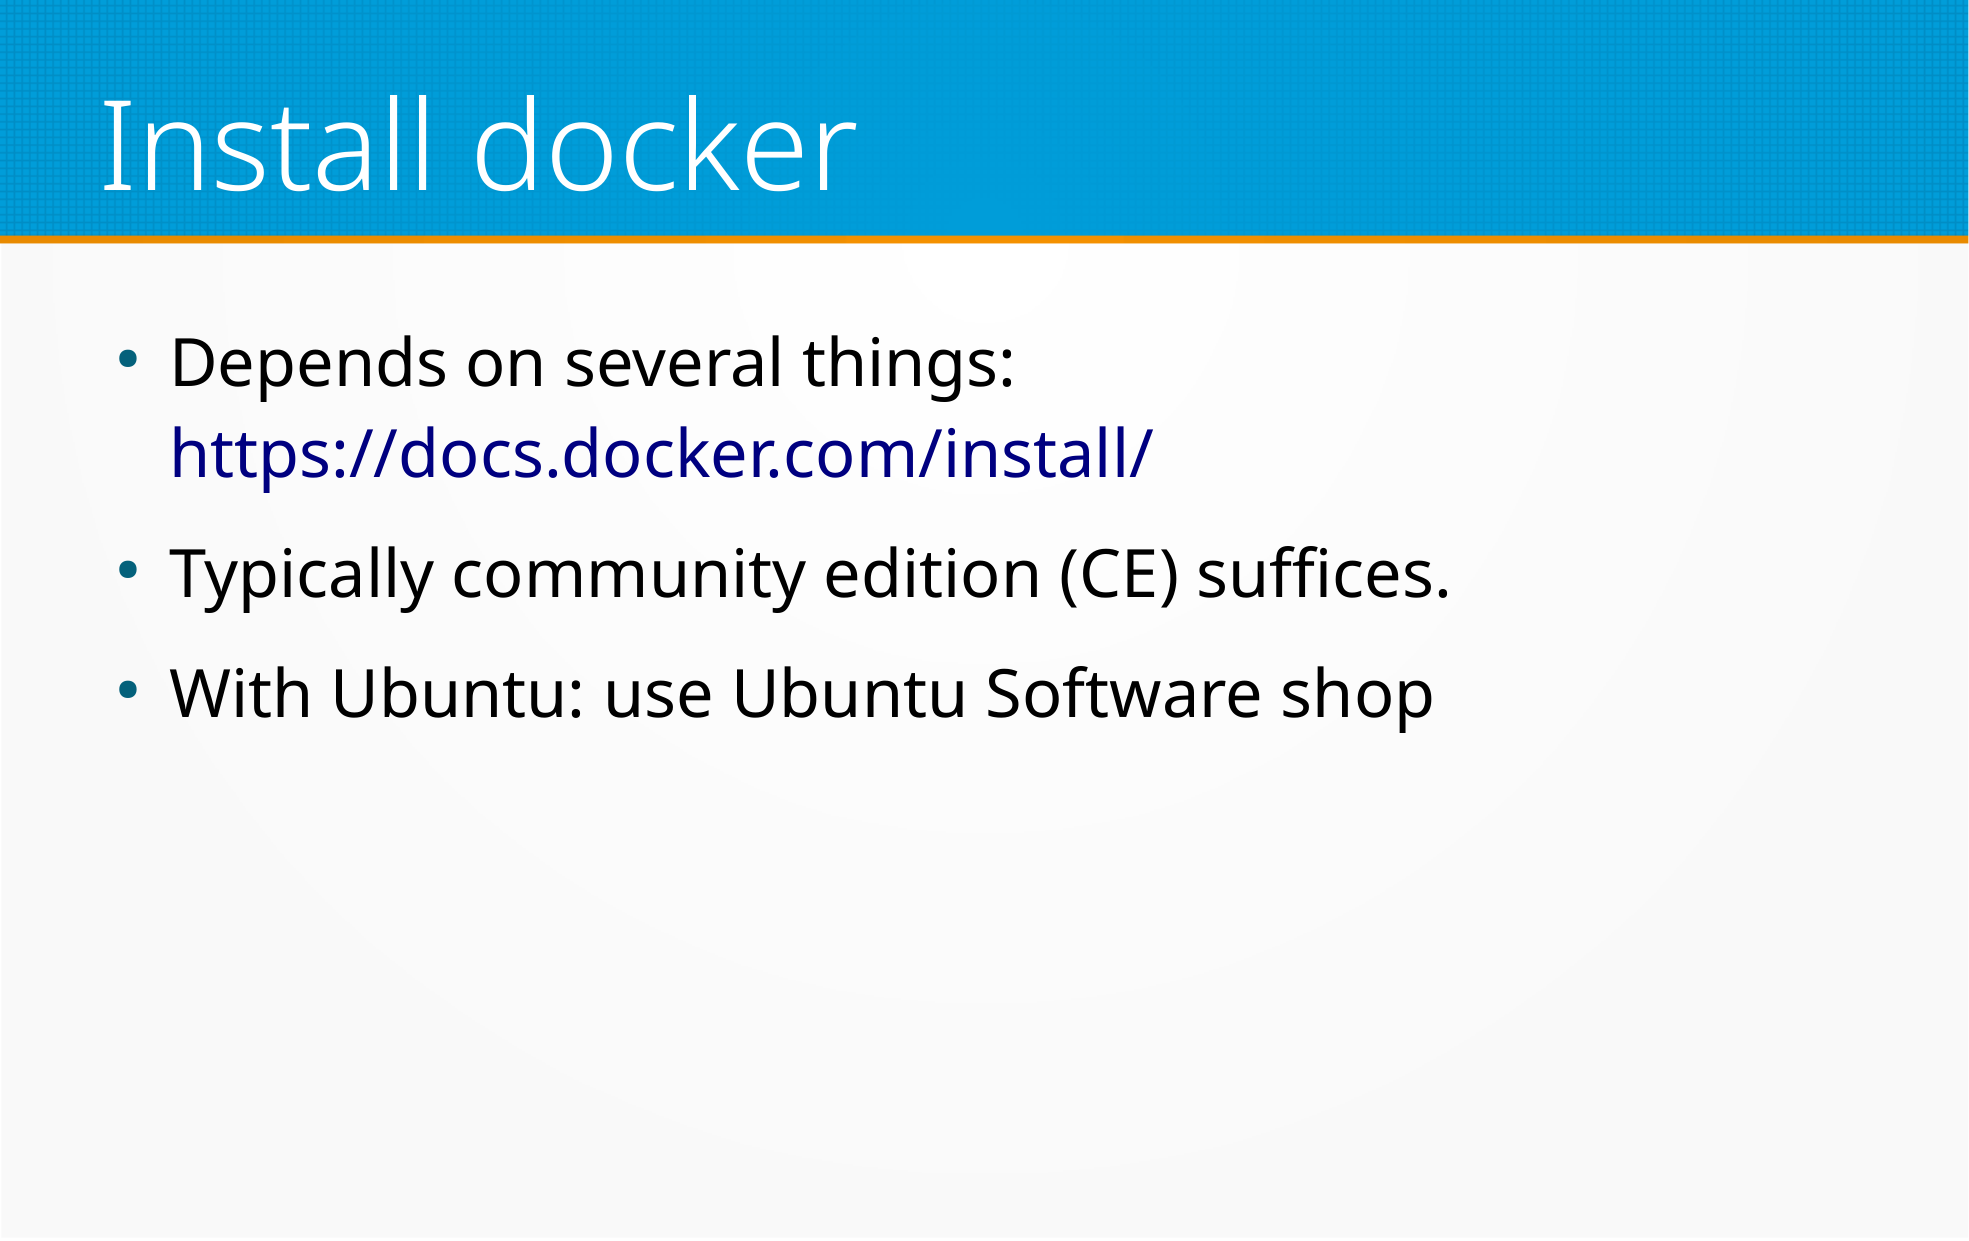

# Install docker
Depends on several things: https://docs.docker.com/install/
Typically community edition (CE) suffices.
With Ubuntu: use Ubuntu Software shop